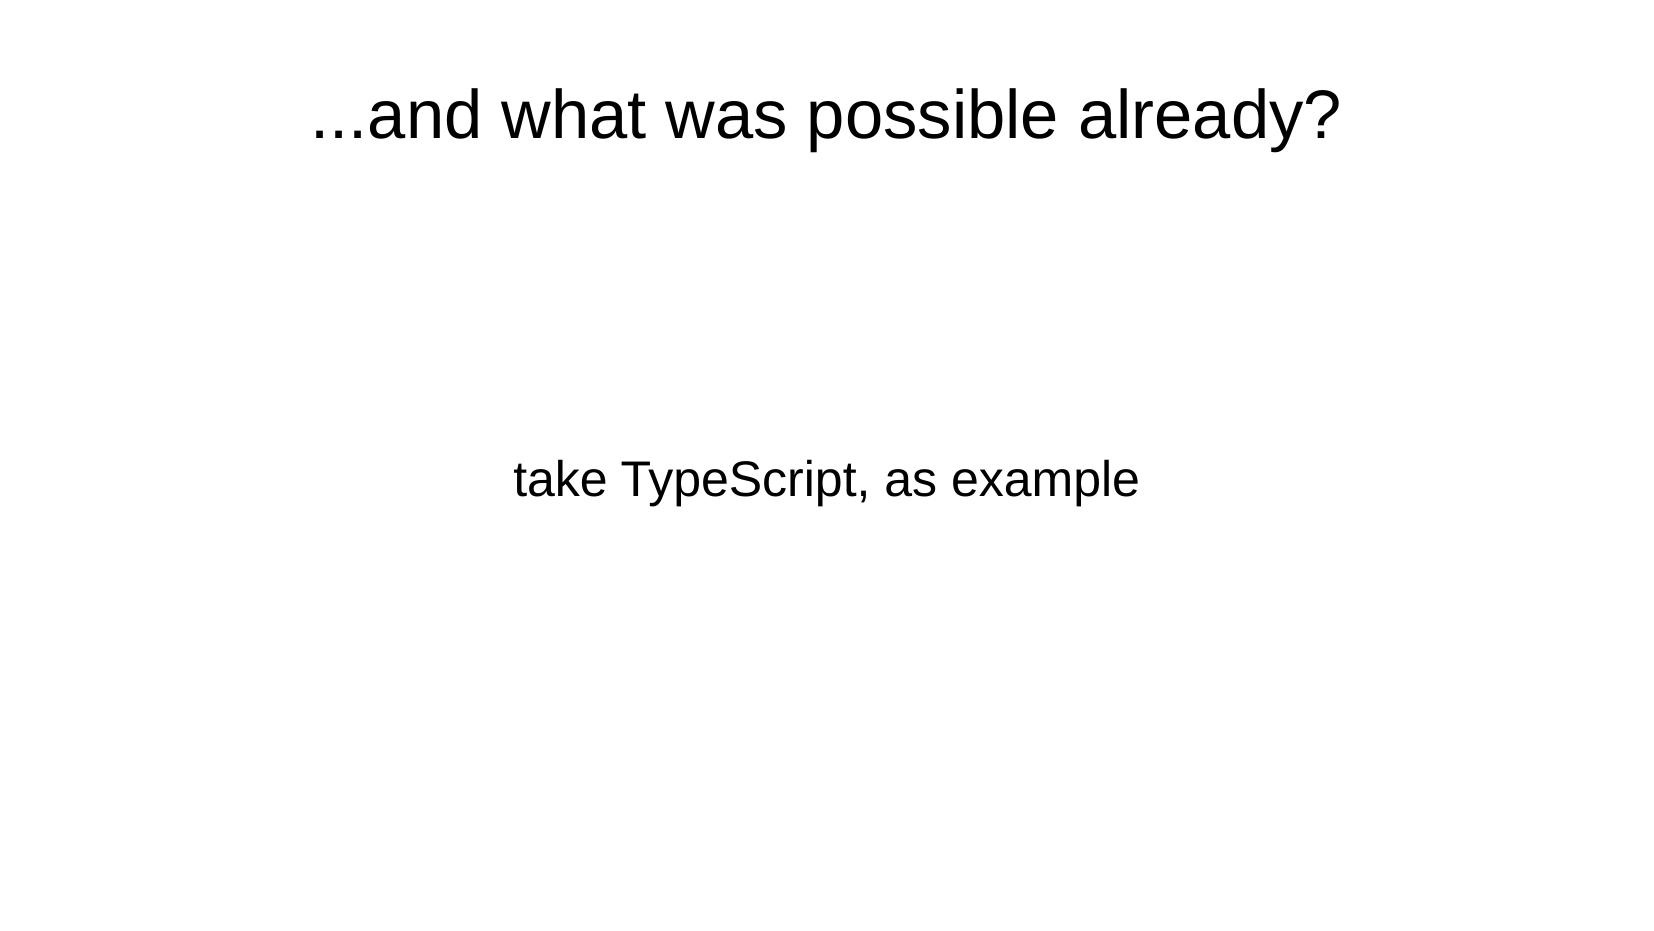

# ...and what was possible already?
take TypeScript, as example